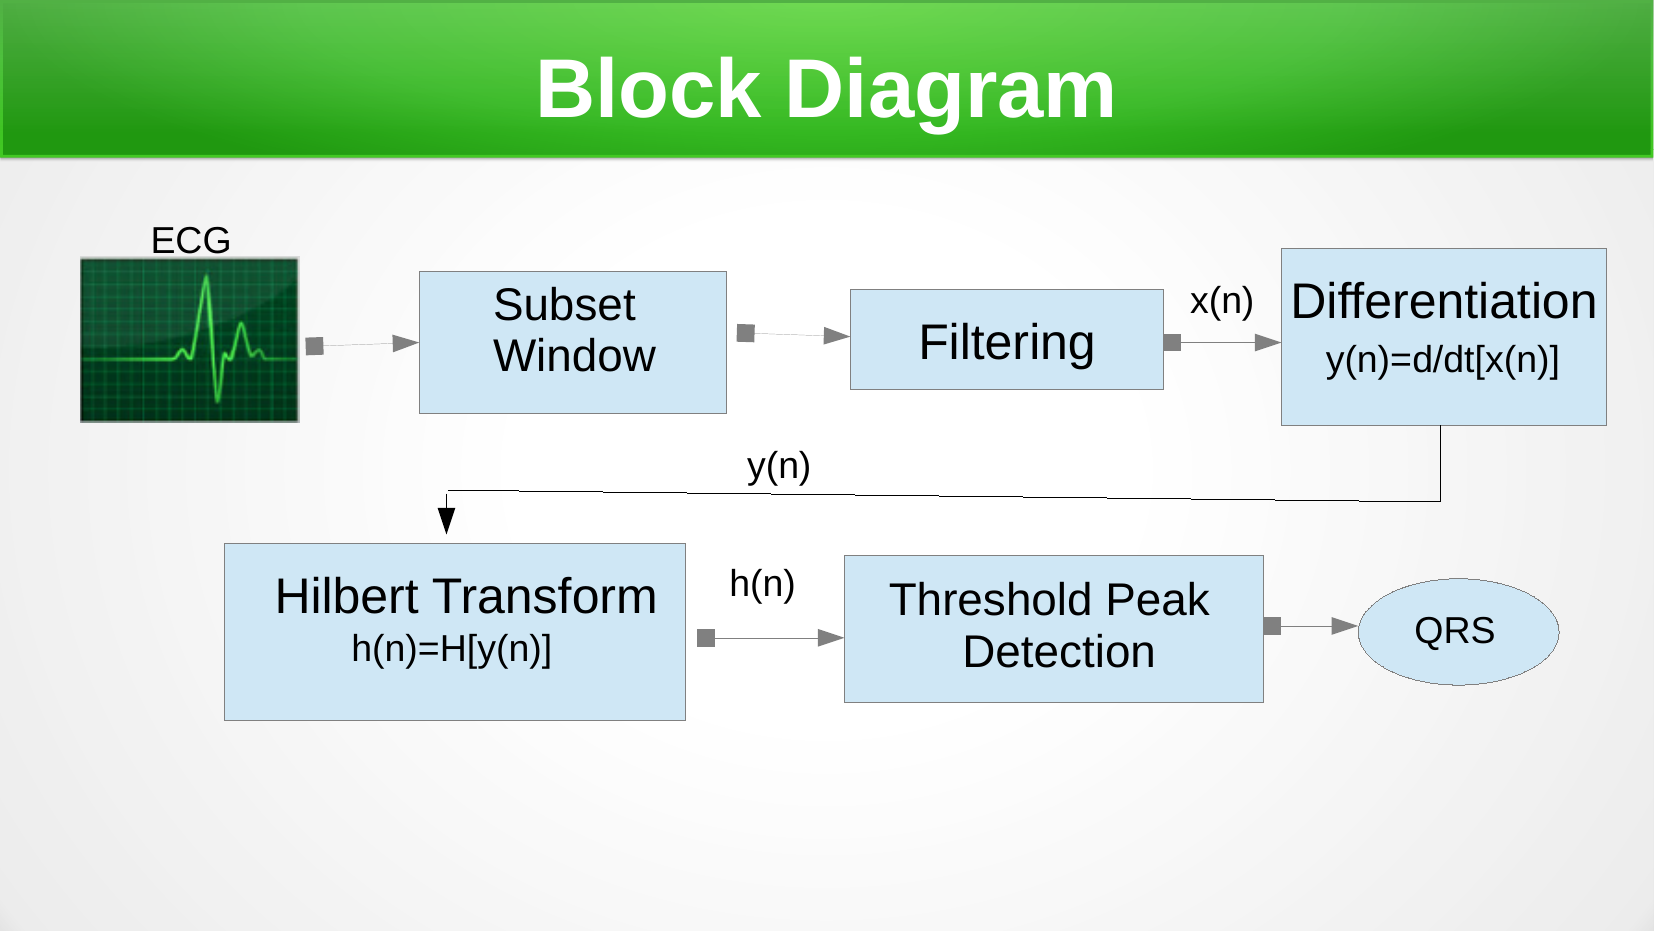

# Block Diagram
ECG
Differentiation
Subset Window
x(n)
Filtering
y(n)=d/dt[x(n)]
y(n)
h(n)
Hilbert Transform
Threshold Peak
	Detection
QRS
h(n)=H[y(n)]